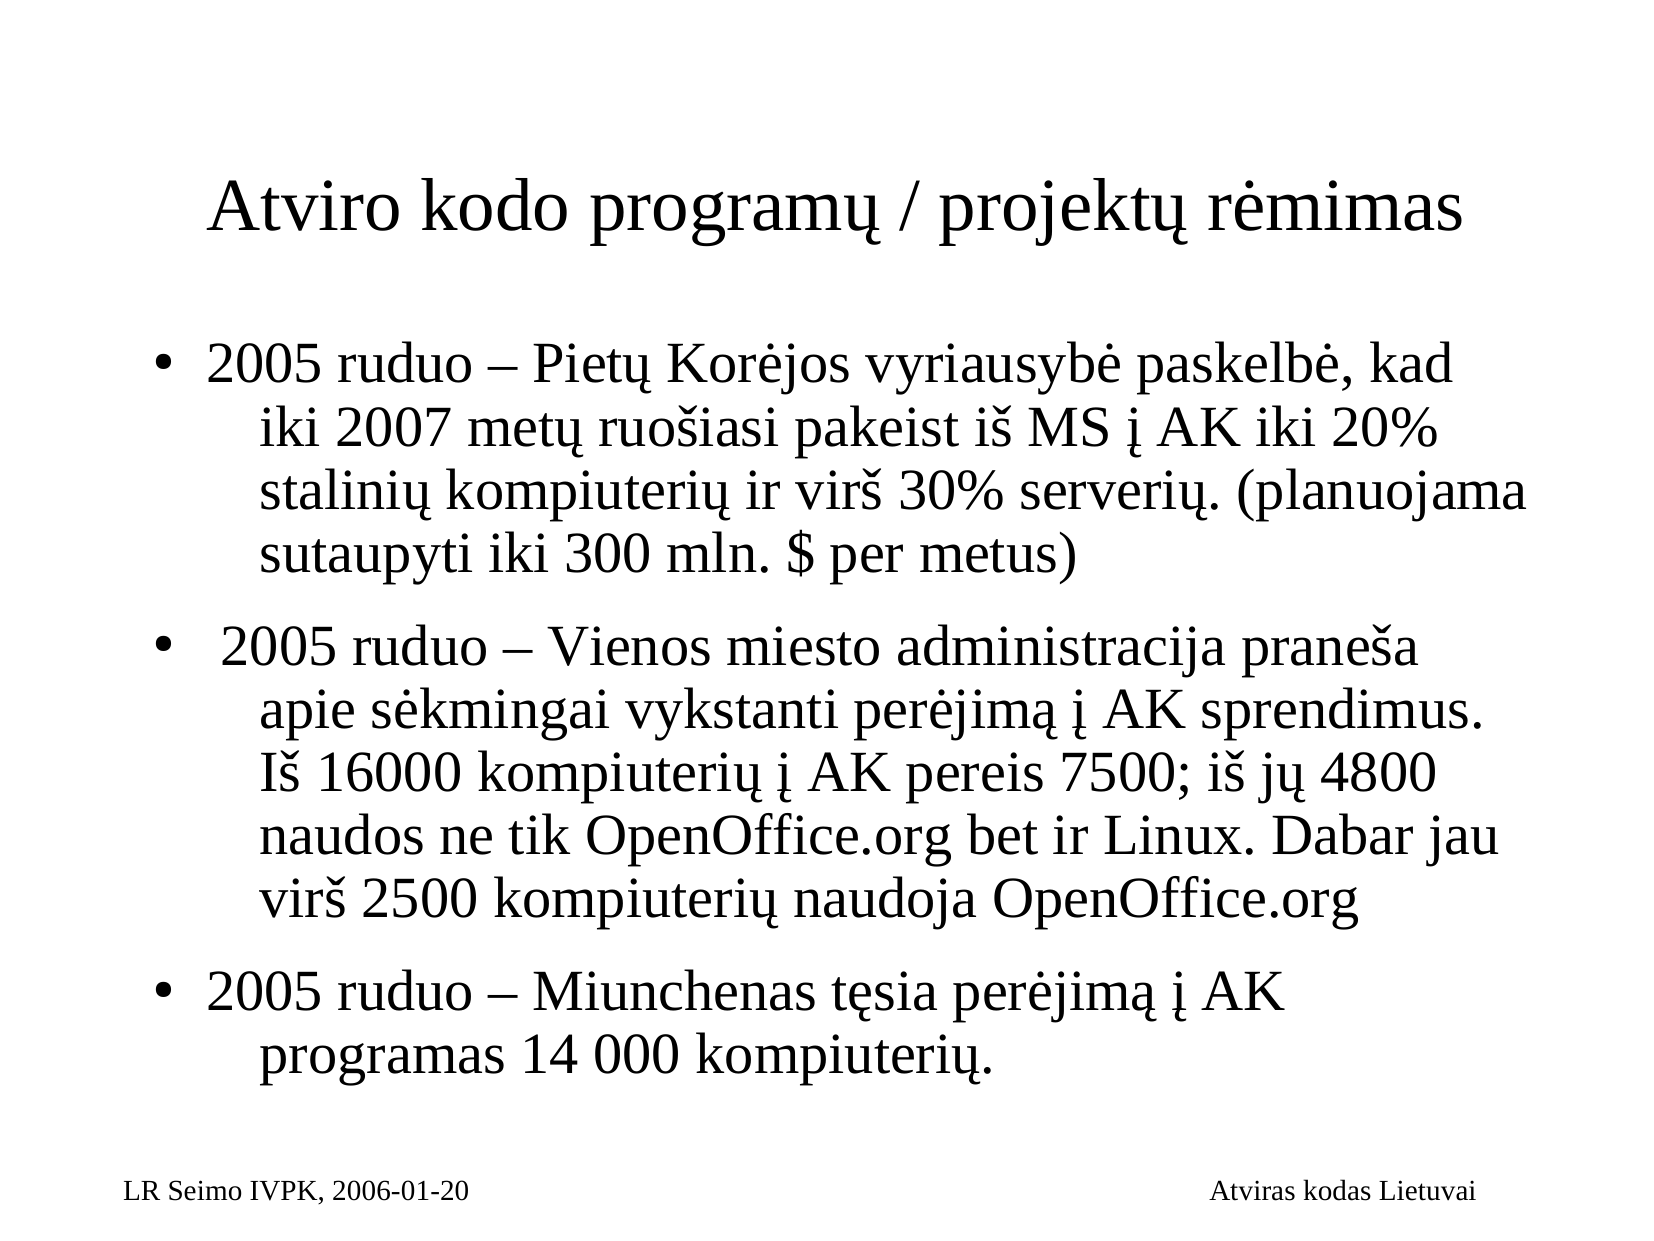

# Atviro kodo programų / projektų rėmimas
2005 ruduo – Pietų Korėjos vyriausybė paskelbė, kad iki 2007 metų ruošiasi pakeist iš MS į AK iki 20% stalinių kompiuterių ir virš 30% serverių. (planuojama sutaupyti iki 300 mln. $ per metus)
 2005 ruduo – Vienos miesto administracija praneša apie sėkmingai vykstanti perėjimą į AK sprendimus. Iš 16000 kompiuterių į AK pereis 7500; iš jų 4800 naudos ne tik OpenOffice.org bet ir Linux. Dabar jau virš 2500 kompiuterių naudoja OpenOffice.org
2005 ruduo – Miunchenas tęsia perėjimą į AK programas 14 000 kompiuterių.